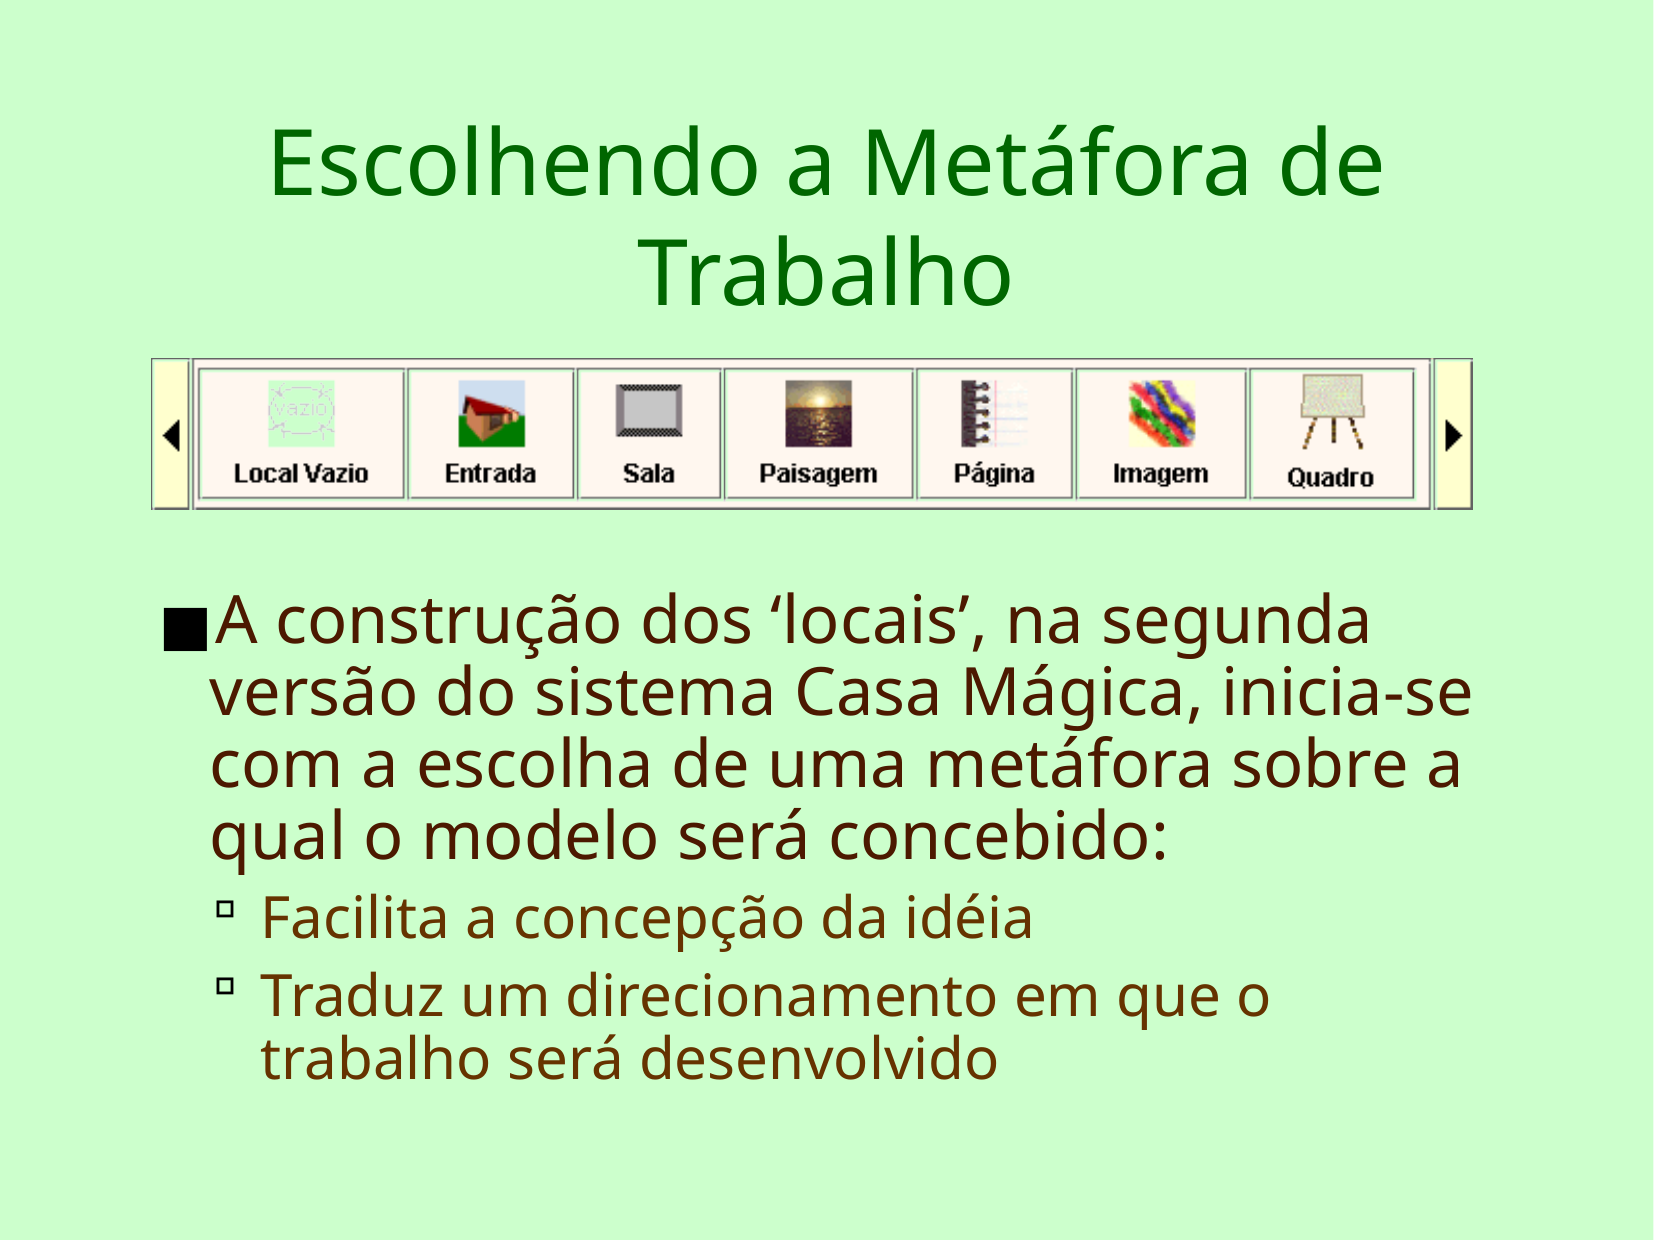

# Escolhendo a Metáfora de Trabalho
A construção dos ‘locais’, na segunda versão do sistema Casa Mágica, inicia-se com a escolha de uma metáfora sobre a qual o modelo será concebido:
Facilita a concepção da idéia
Traduz um direcionamento em que o trabalho será desenvolvido